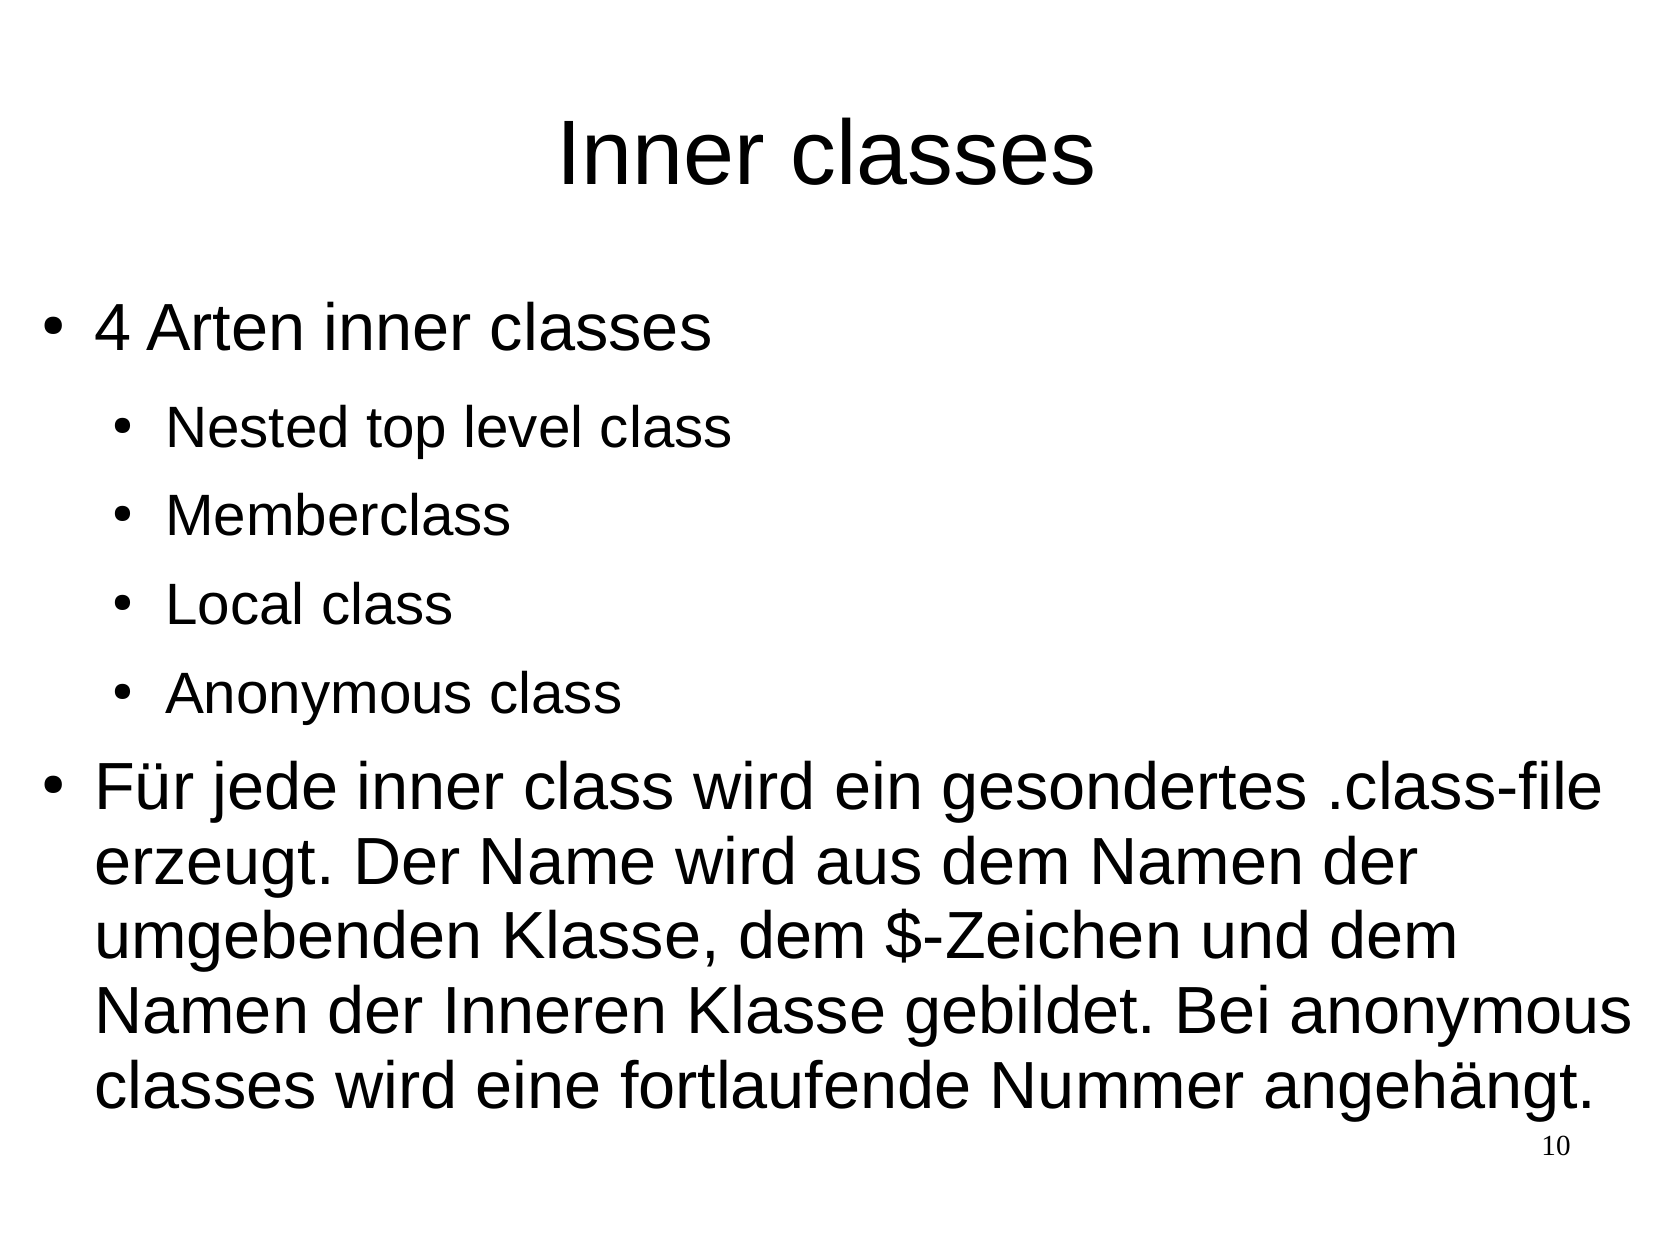

# Inner classes
4 Arten inner classes
Nested top level class
Memberclass
Local class
Anonymous class
Für jede inner class wird ein gesondertes .class-file erzeugt. Der Name wird aus dem Namen der umgebenden Klasse, dem $-Zeichen und dem Namen der Inneren Klasse gebildet. Bei anonymous classes wird eine fortlaufende Nummer angehängt.
10